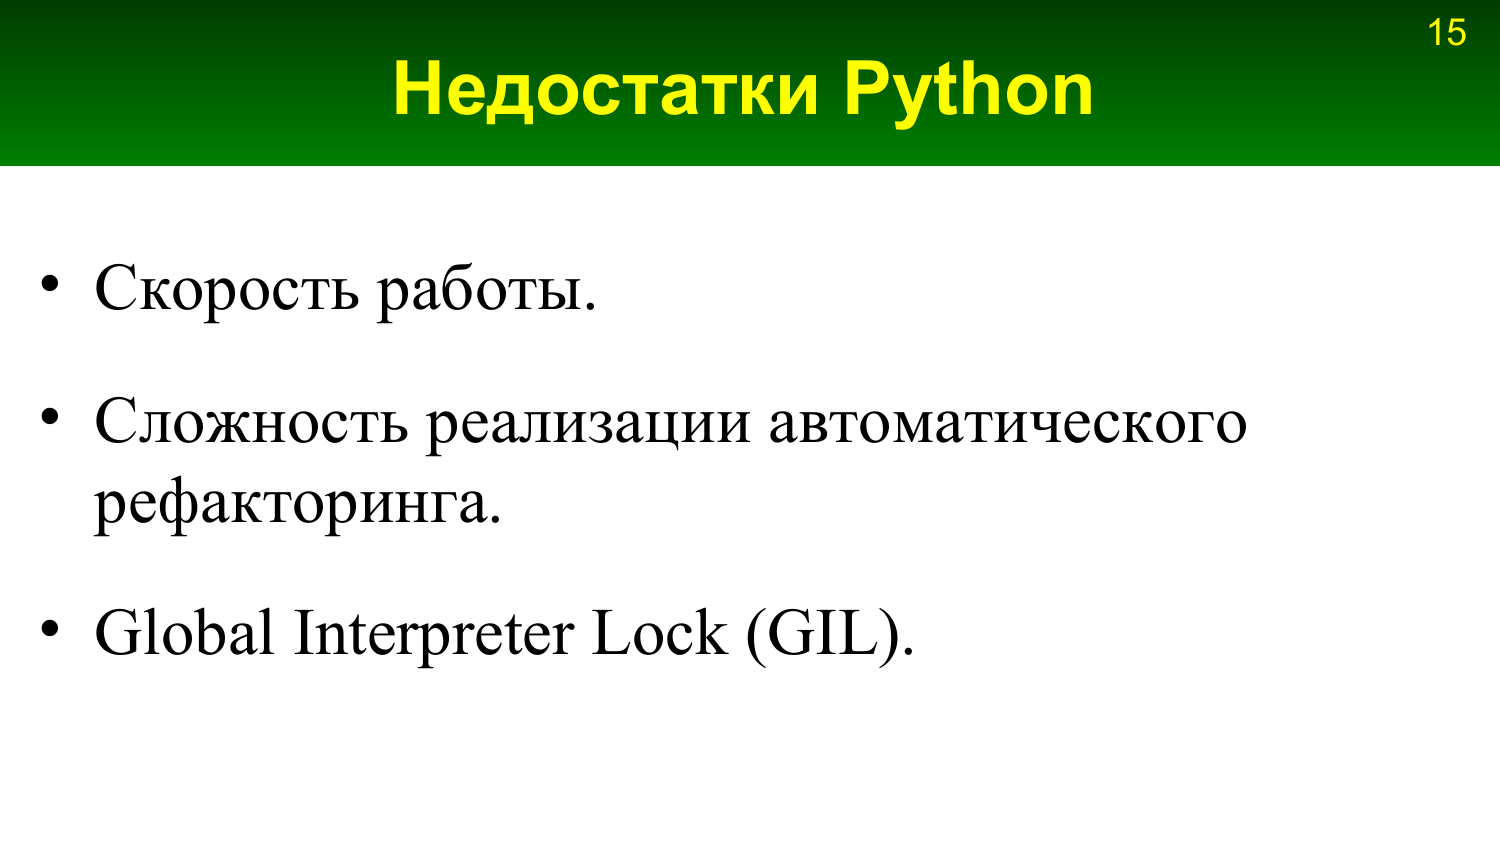

# Недостатки Python
Скорость работы.
Сложность реализации автоматического рефакторинга.
Global Interpreter Lock (GIL).